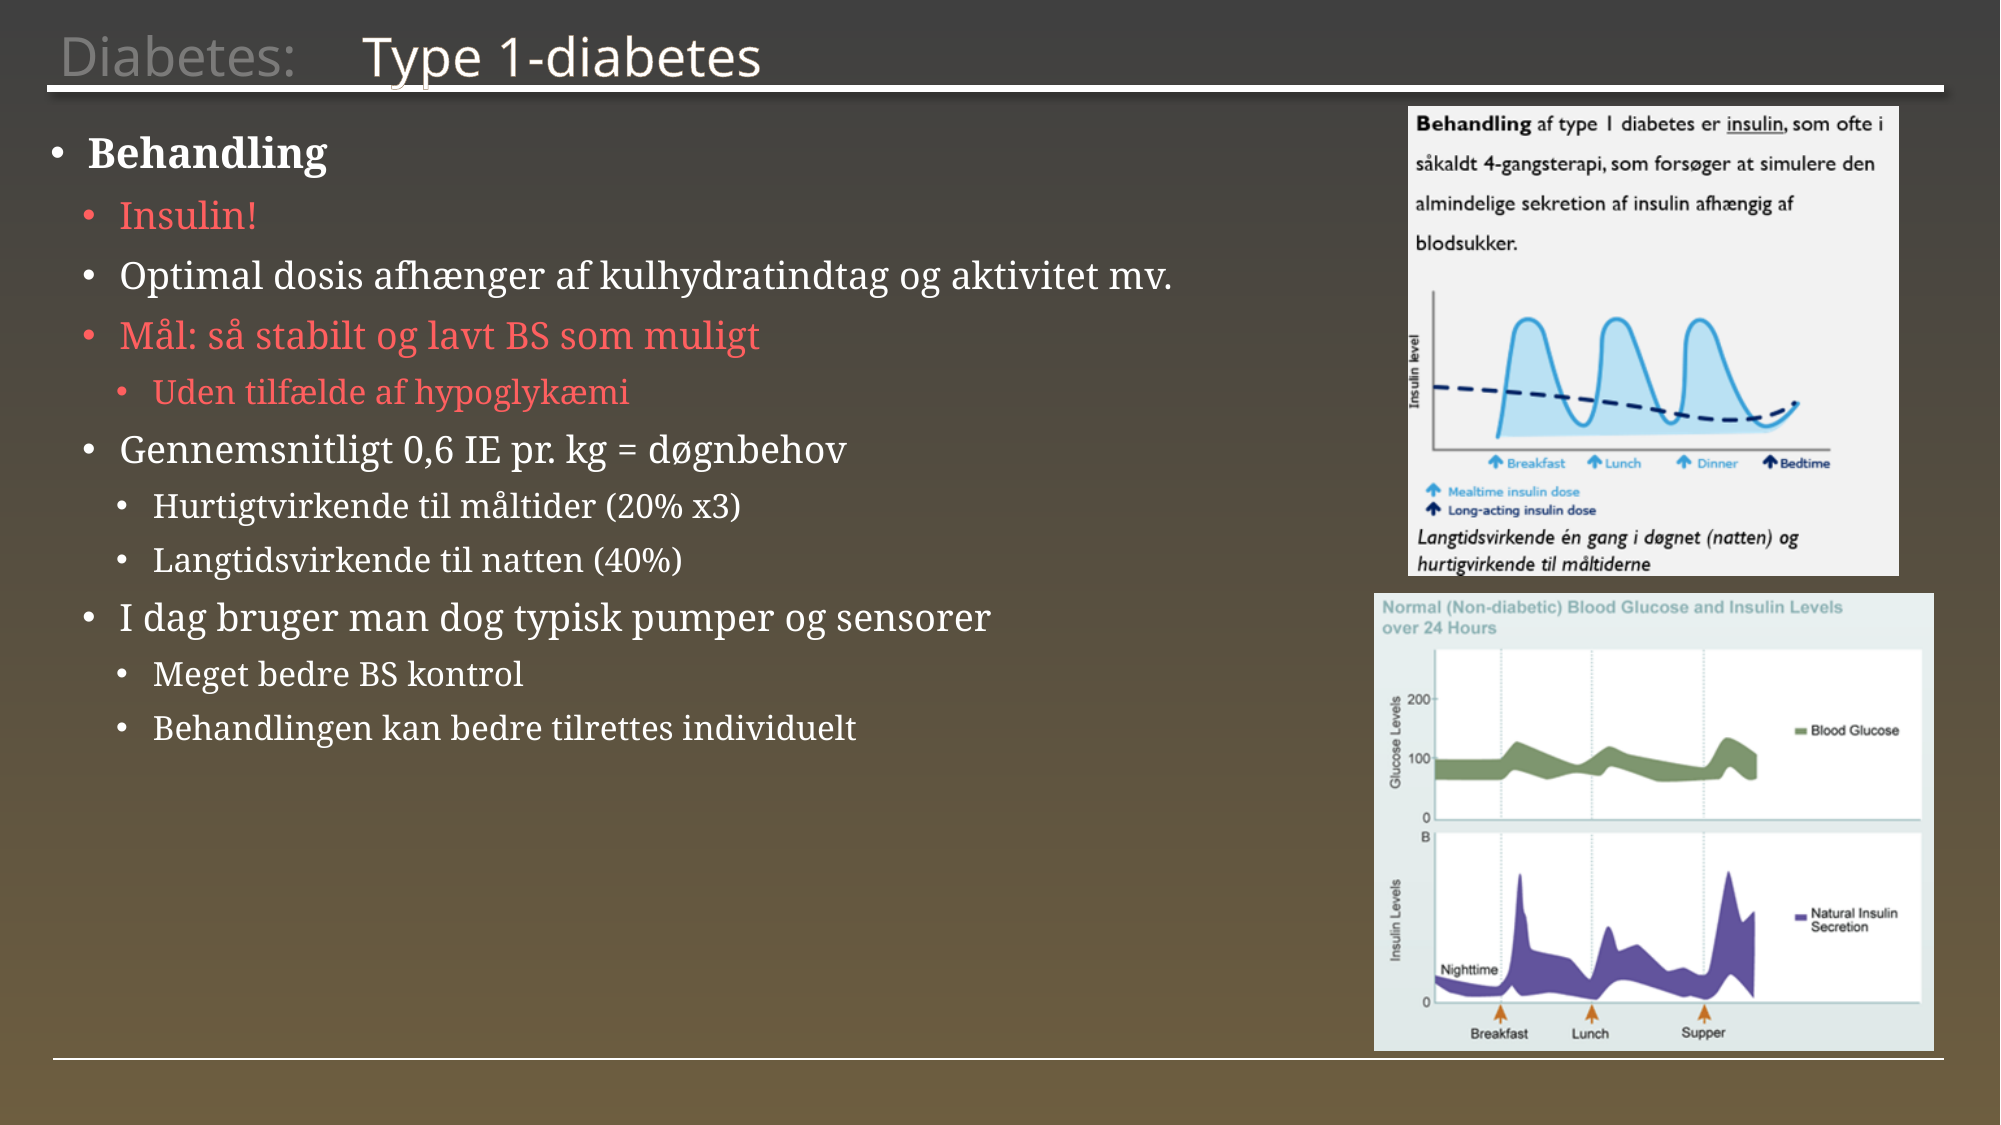

# Diabetes:
Type 1-diabetes
Behandling
Insulin!
Optimal dosis afhænger af kulhydratindtag og aktivitet mv.
Mål: så stabilt og lavt BS som muligt
Uden tilfælde af hypoglykæmi
Gennemsnitligt 0,6 IE pr. kg = døgnbehov
Hurtigtvirkende til måltider (20% x3)
Langtidsvirkende til natten (40%)
I dag bruger man dog typisk pumper og sensorer
Meget bedre BS kontrol
Behandlingen kan bedre tilrettes individuelt